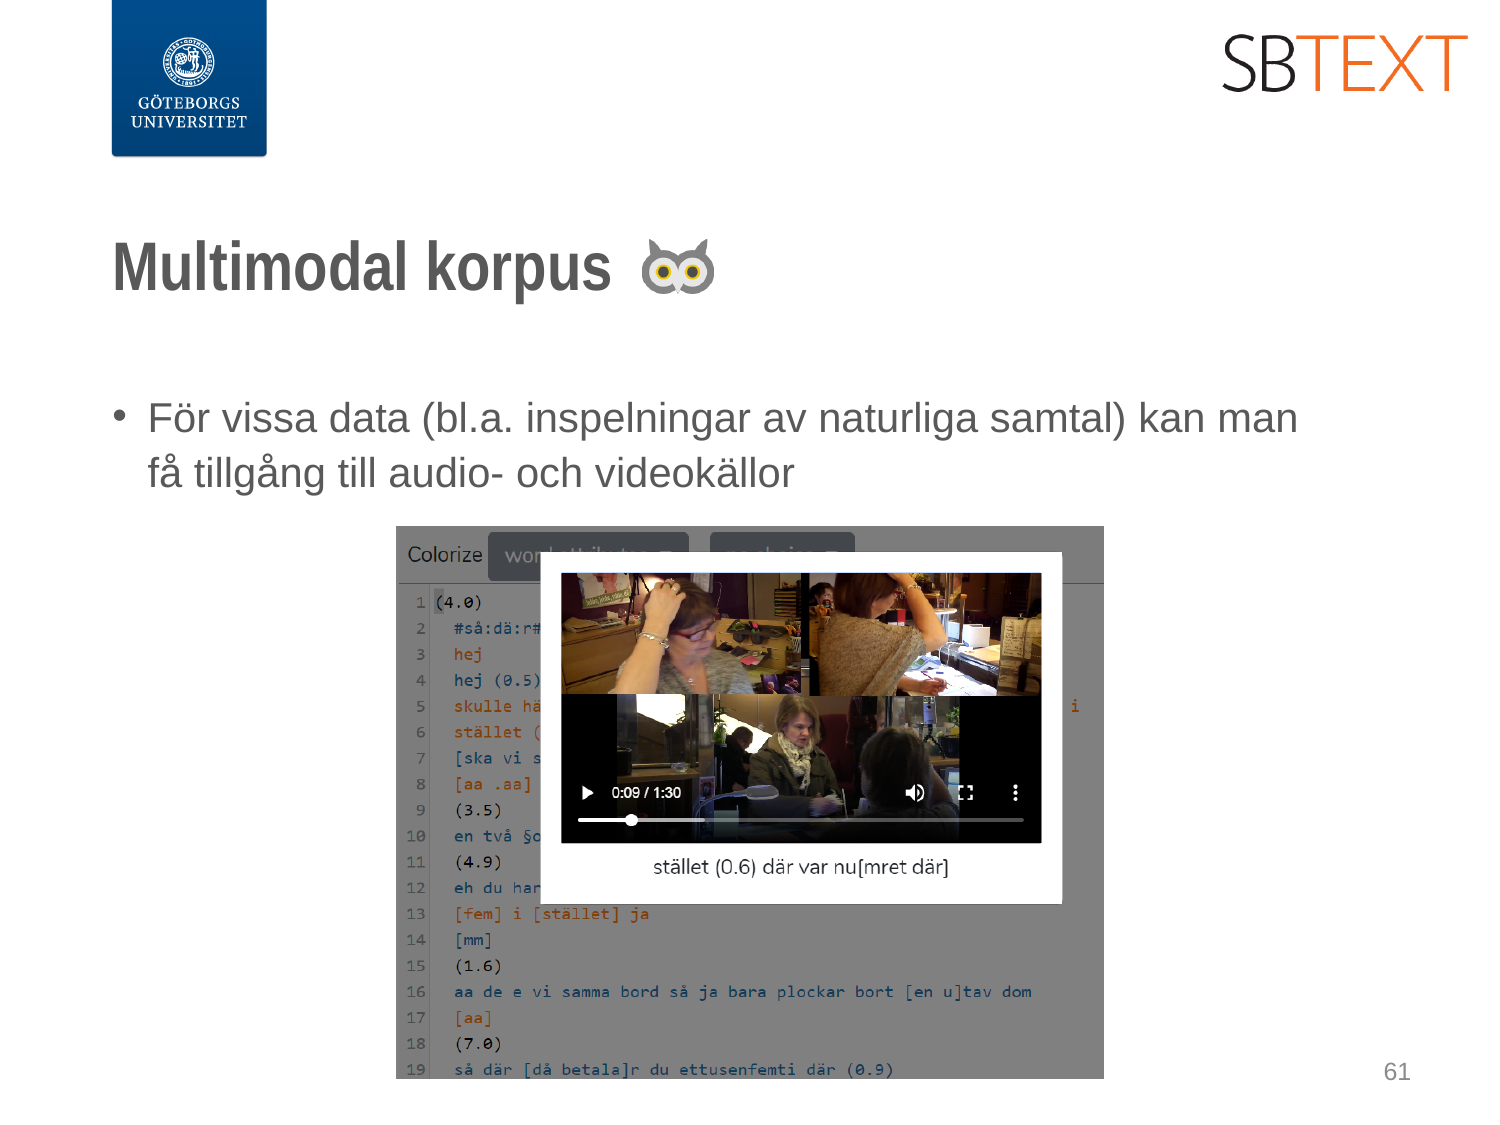

# Multimodal korpus
För vissa data (bl.a. inspelningar av naturliga samtal) kan man få tillgång till audio- och videokällor